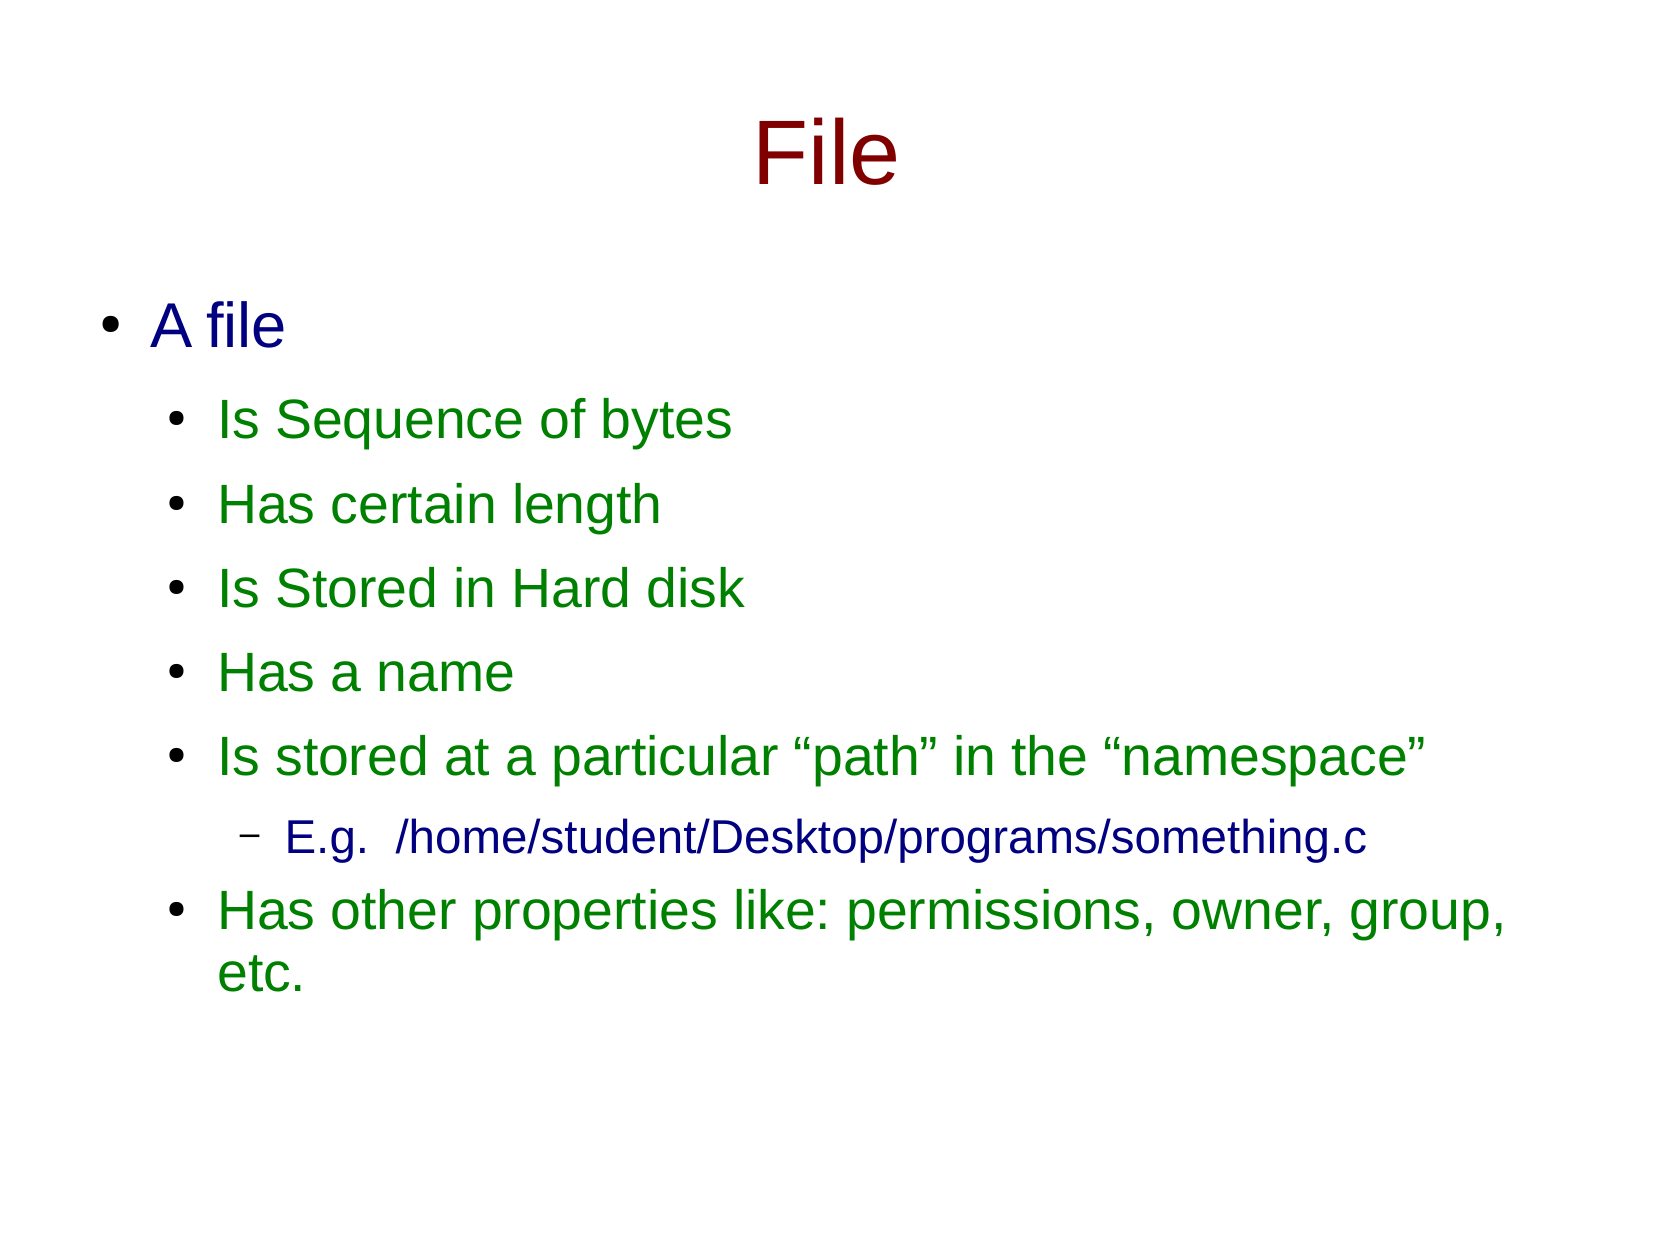

# File
A file
Is Sequence of bytes
Has certain length
Is Stored in Hard disk
Has a name
Is stored at a particular “path” in the “namespace”
E.g. /home/student/Desktop/programs/something.c
Has other properties like: permissions, owner, group, etc.